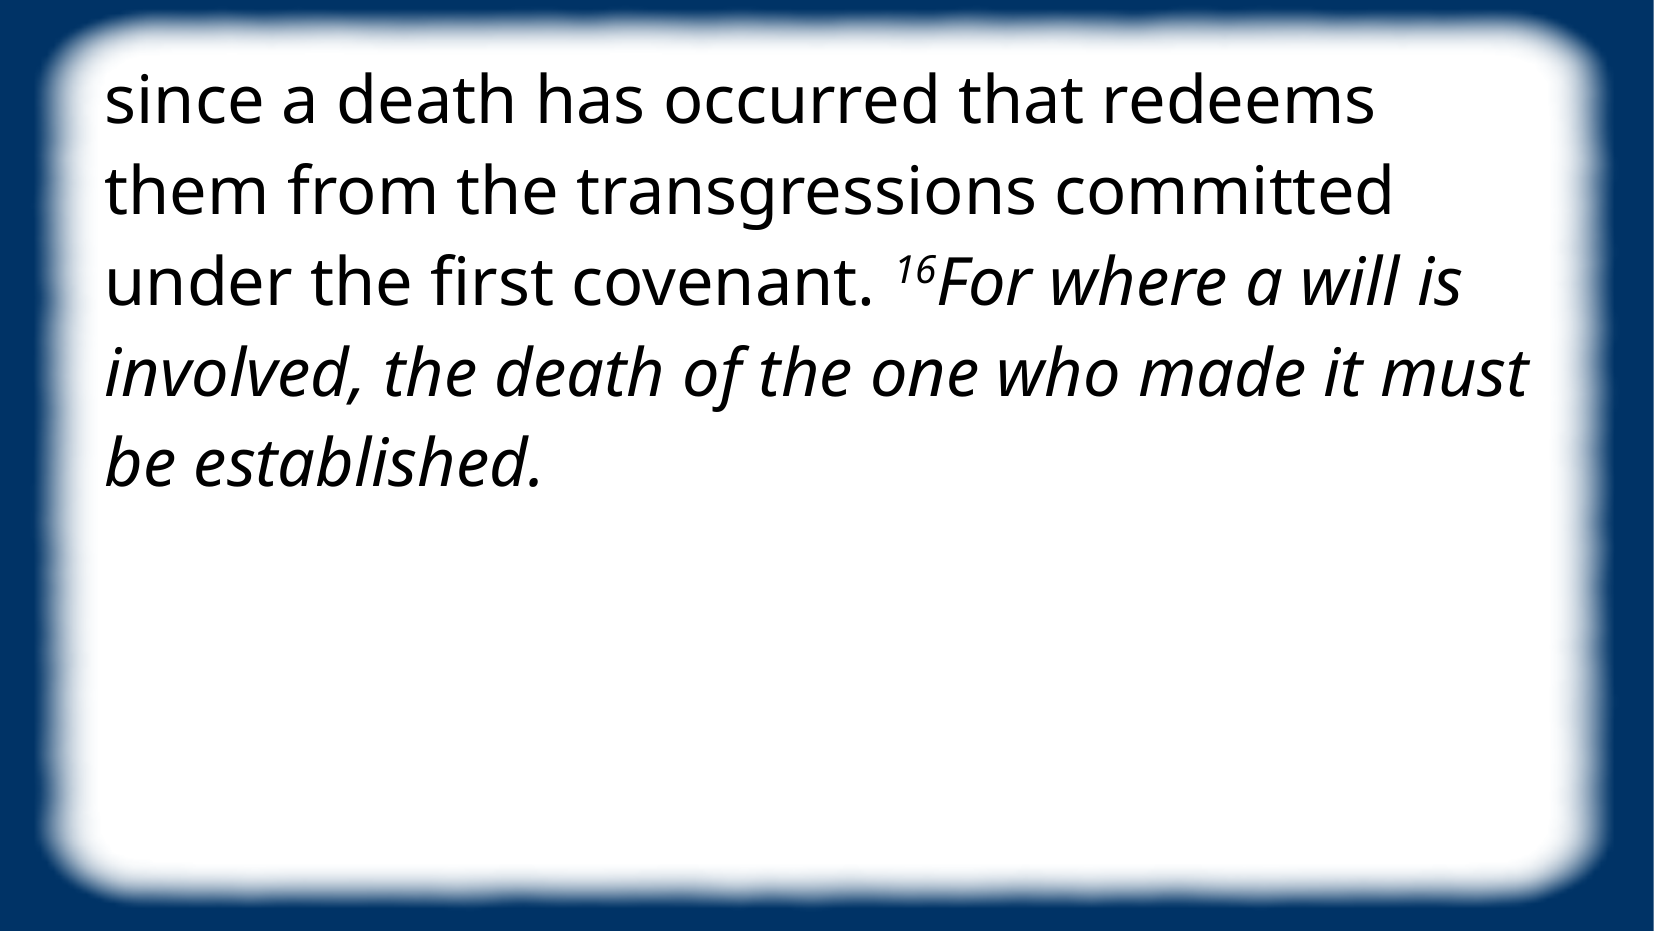

since a death has occurred that redeems them from the transgressions committed under the first covenant. 16For where a will is involved, the death of the one who made it must be established.